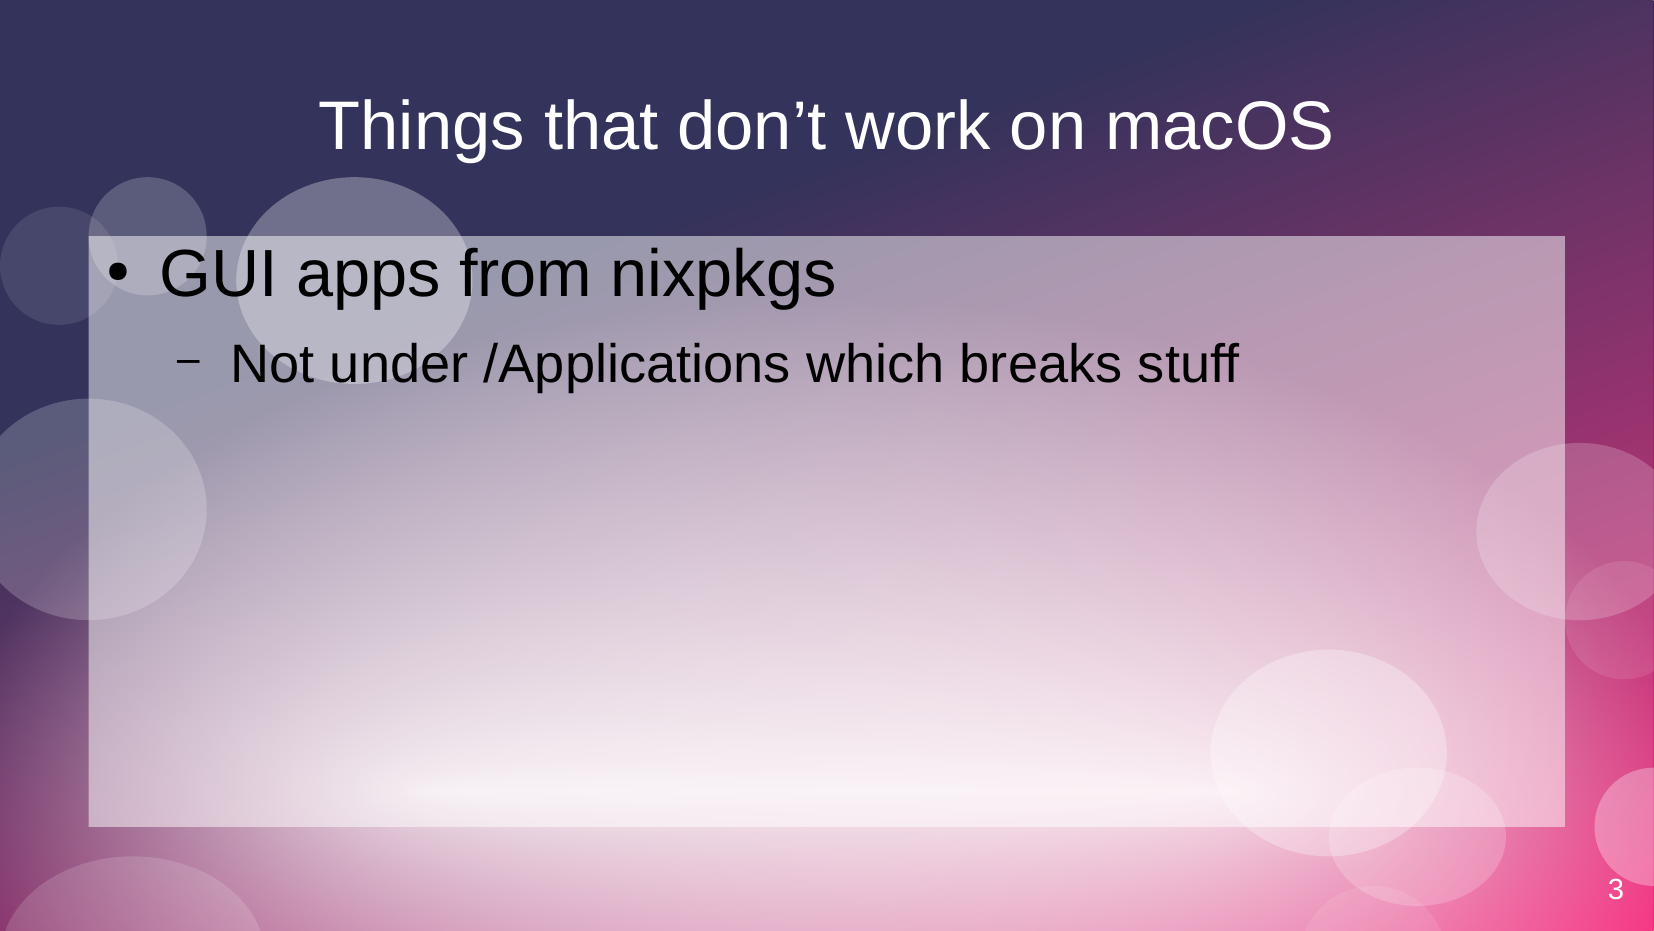

# Things that don’t work on macOS
GUI apps from nixpkgs
Not under /Applications which breaks stuff
3